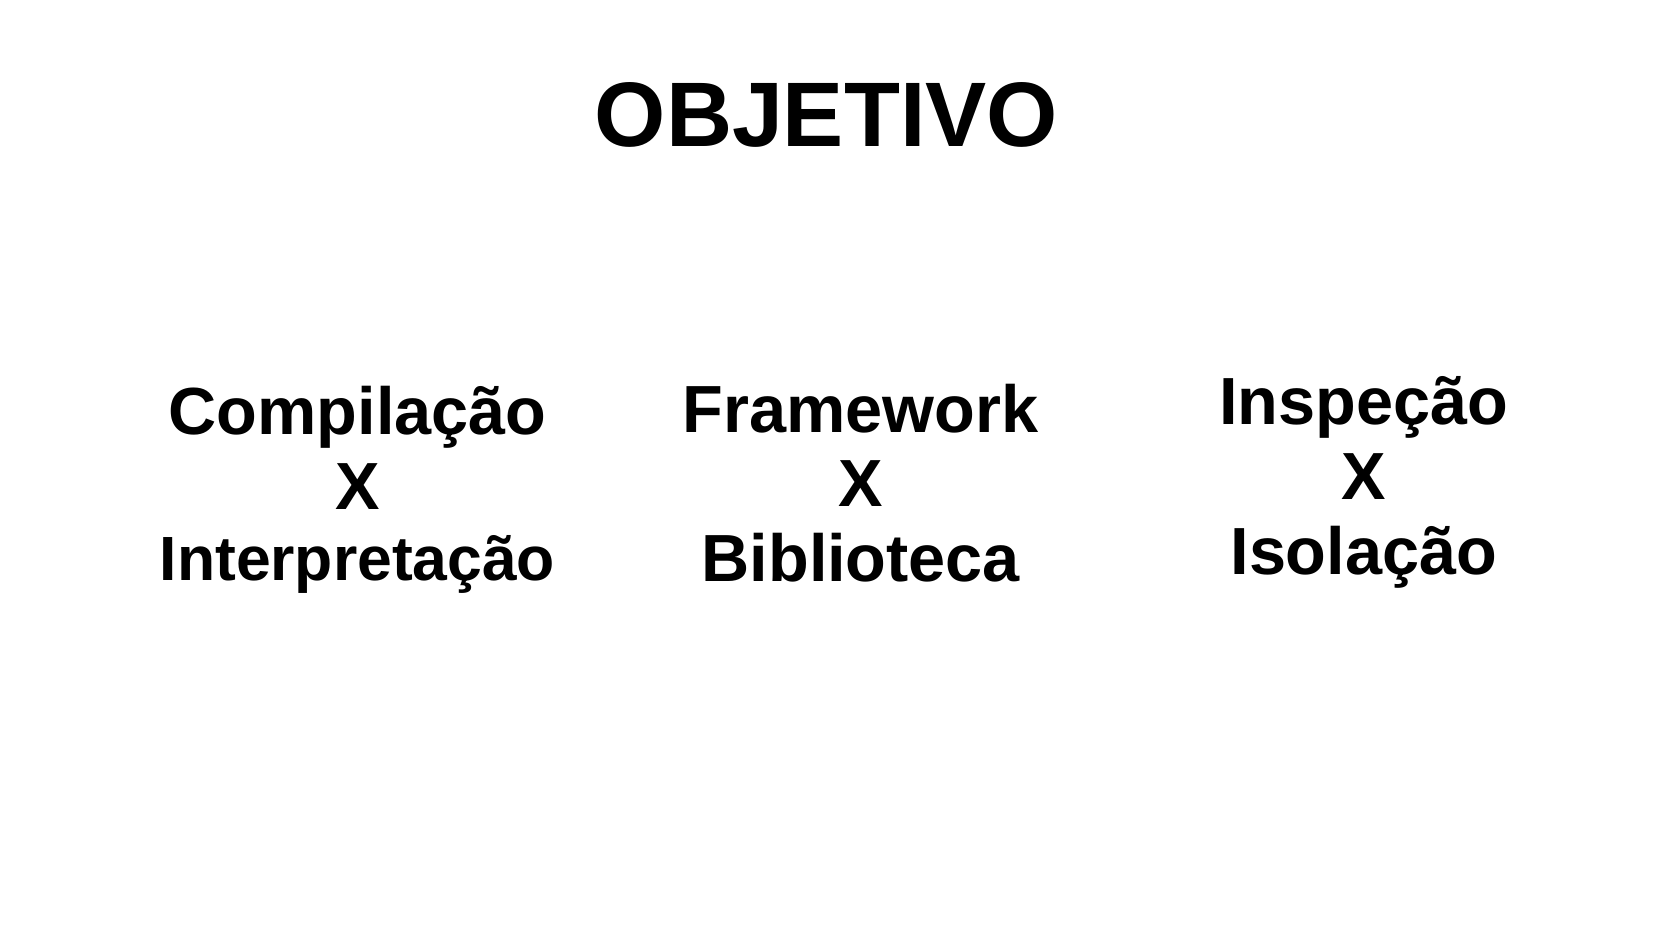

# OBJETIVO
Compilação
X
Interpretação
Framework
X
Biblioteca
Inspeção
X
Isolação